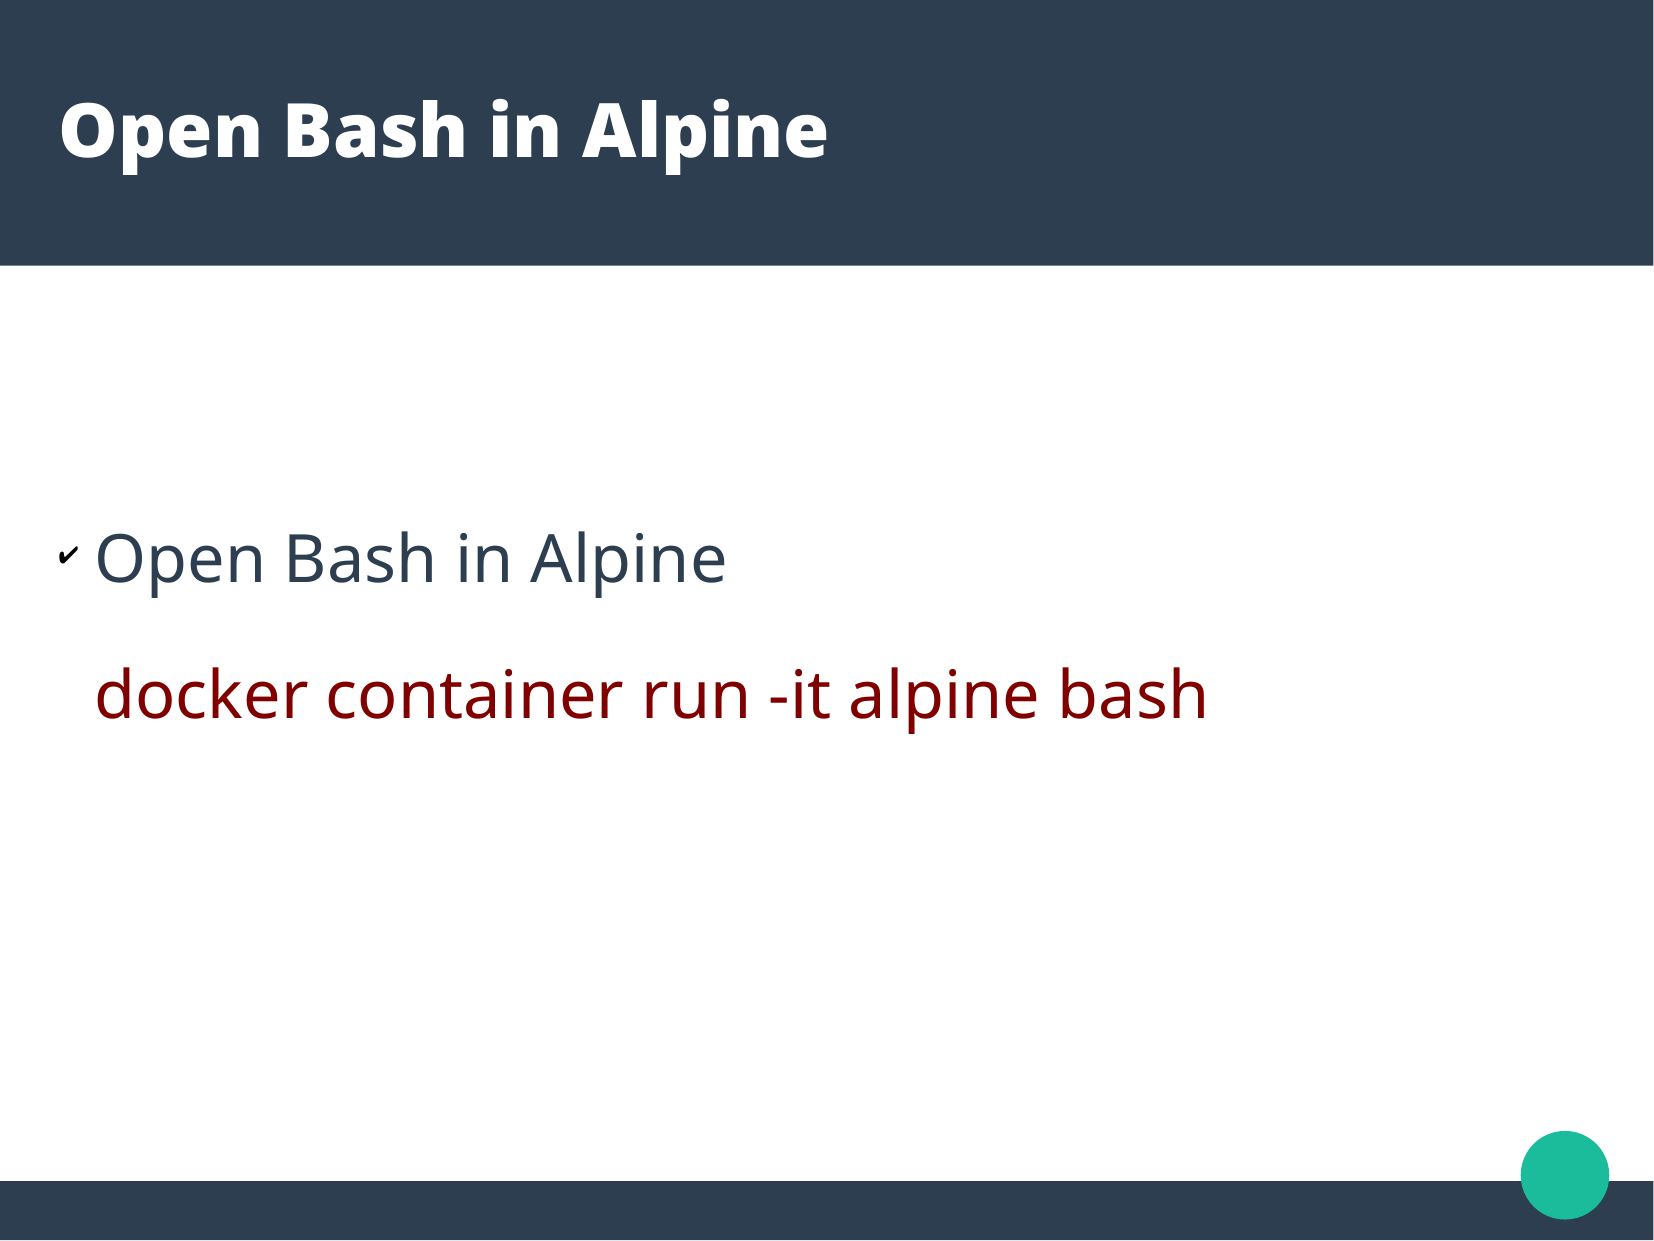

# Open Bash in Alpine
Open Bash in Alpine
docker container run -it alpine bash